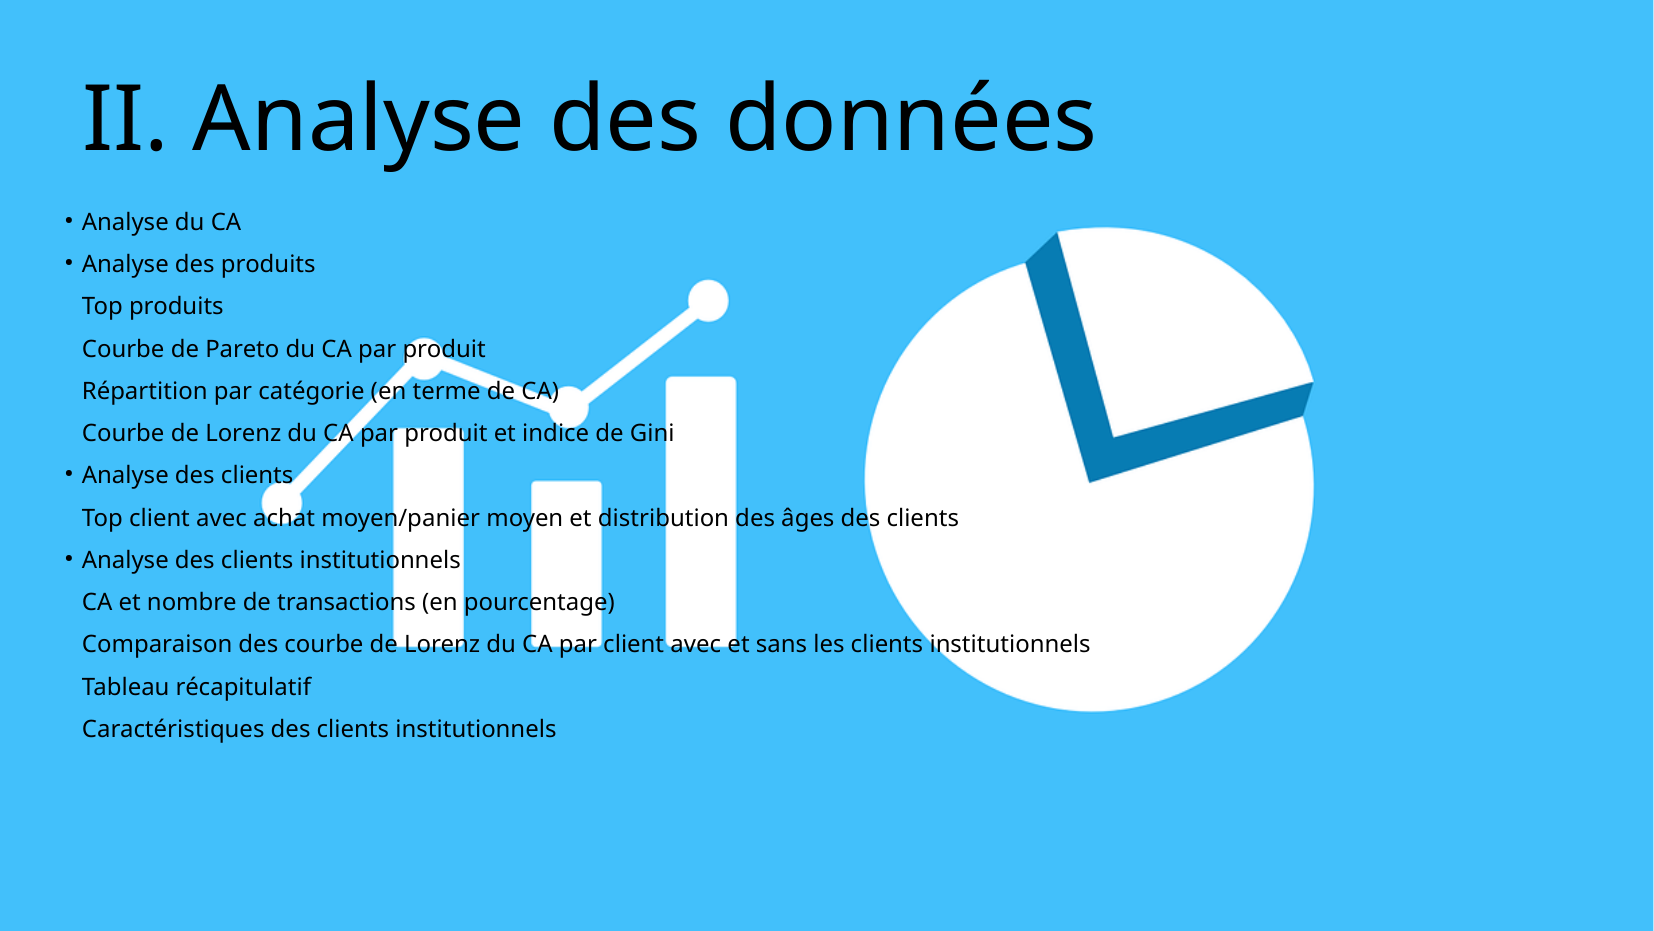

# II. Analyse des données
Analyse du CA
Analyse des produits
Top produits
Courbe de Pareto du CA par produit
Répartition par catégorie (en terme de CA)
Courbe de Lorenz du CA par produit et indice de Gini
Analyse des clients
Top client avec achat moyen/panier moyen et distribution des âges des clients
Analyse des clients institutionnels
CA et nombre de transactions (en pourcentage)
Comparaison des courbe de Lorenz du CA par client avec et sans les clients institutionnels
Tableau récapitulatif
Caractéristiques des clients institutionnels